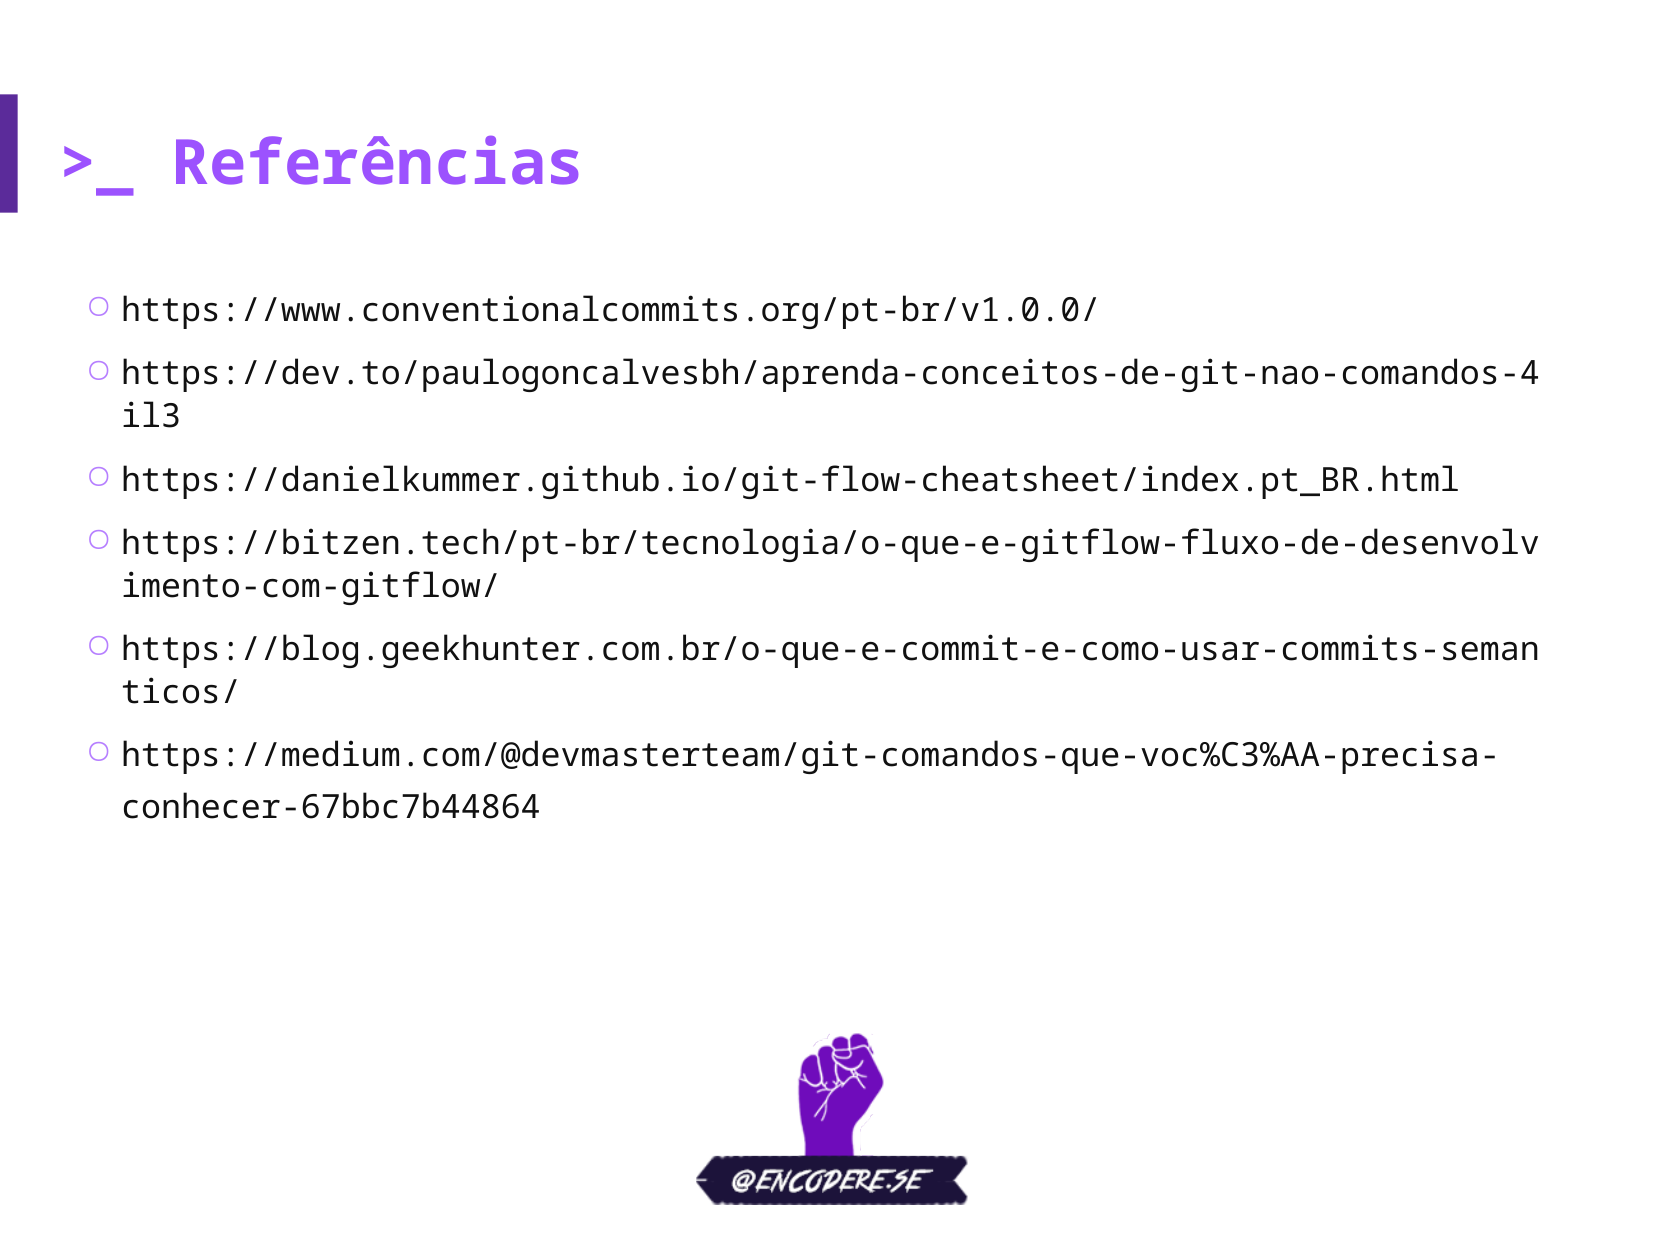

# >_ Referências
https://www.conventionalcommits.org/pt-br/v1.0.0/
https://dev.to/paulogoncalvesbh/aprenda-conceitos-de-git-nao-comandos-4il3
https://danielkummer.github.io/git-flow-cheatsheet/index.pt_BR.html
https://bitzen.tech/pt-br/tecnologia/o-que-e-gitflow-fluxo-de-desenvolvimento-com-gitflow/
https://blog.geekhunter.com.br/o-que-e-commit-e-como-usar-commits-semanticos/
https://medium.com/@devmasterteam/git-comandos-que-voc%C3%AA-precisa-conhecer-67bbc7b44864